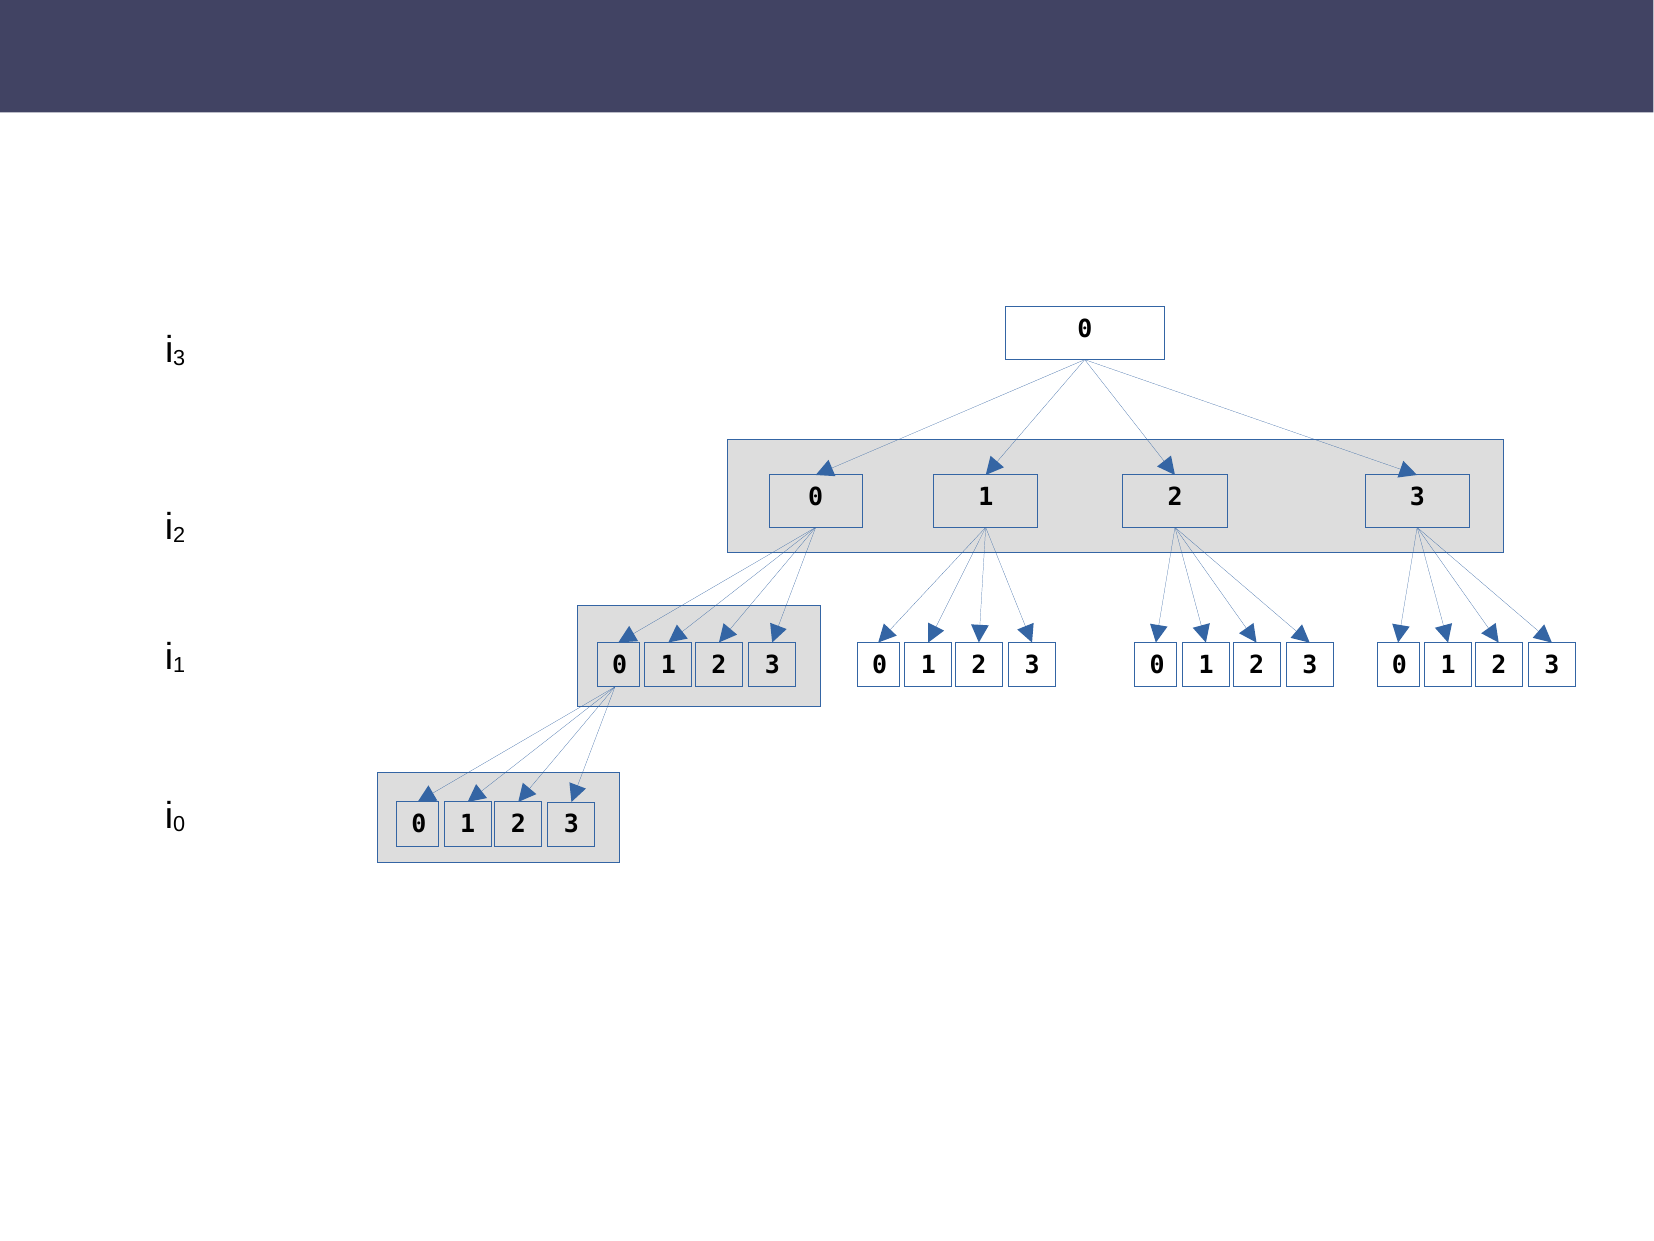

0
i3
0
1
2
3
i2
i1
0
1
2
3
0
1
2
3
0
1
2
0
1
2
3
3
i0
0
1
2
3